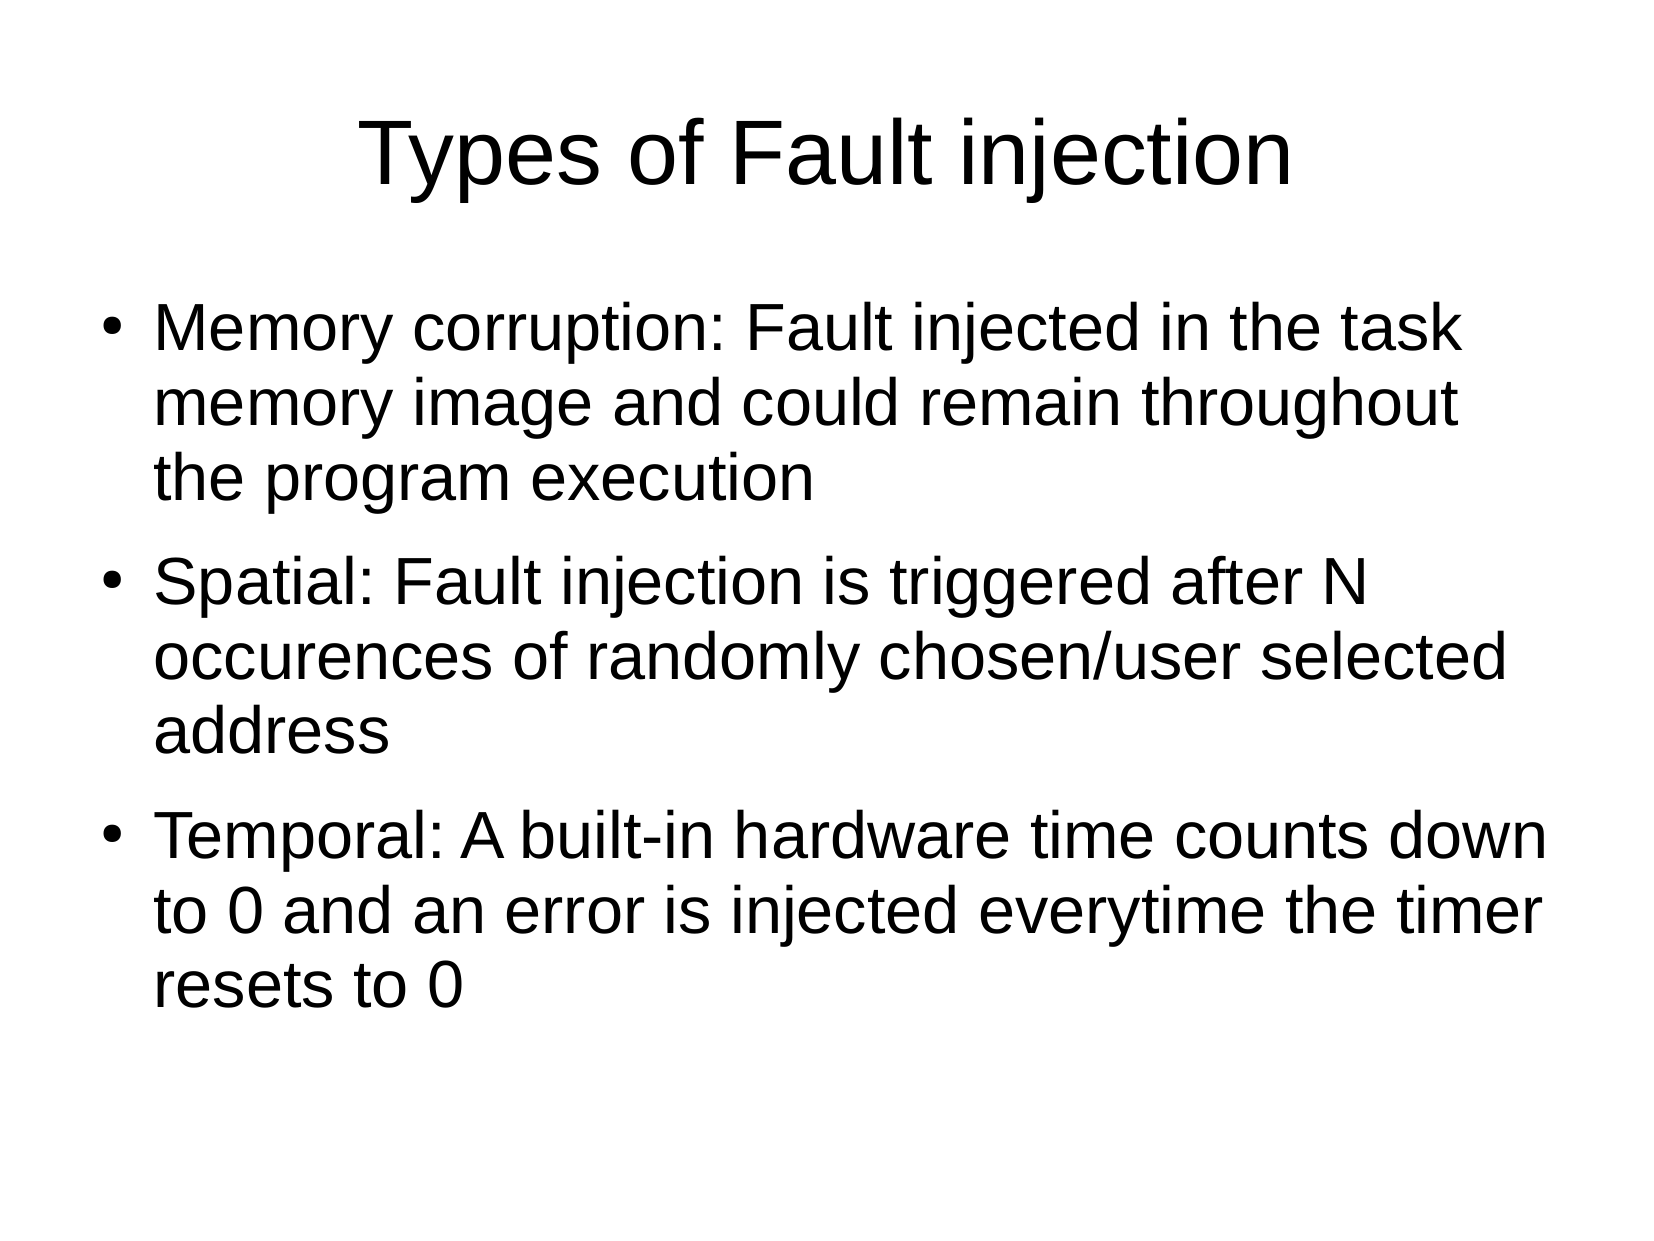

# Types of Fault injection
Memory corruption: Fault injected in the task memory image and could remain throughout the program execution
Spatial: Fault injection is triggered after N occurences of randomly chosen/user selected address
Temporal: A built-in hardware time counts down to 0 and an error is injected everytime the timer resets to 0